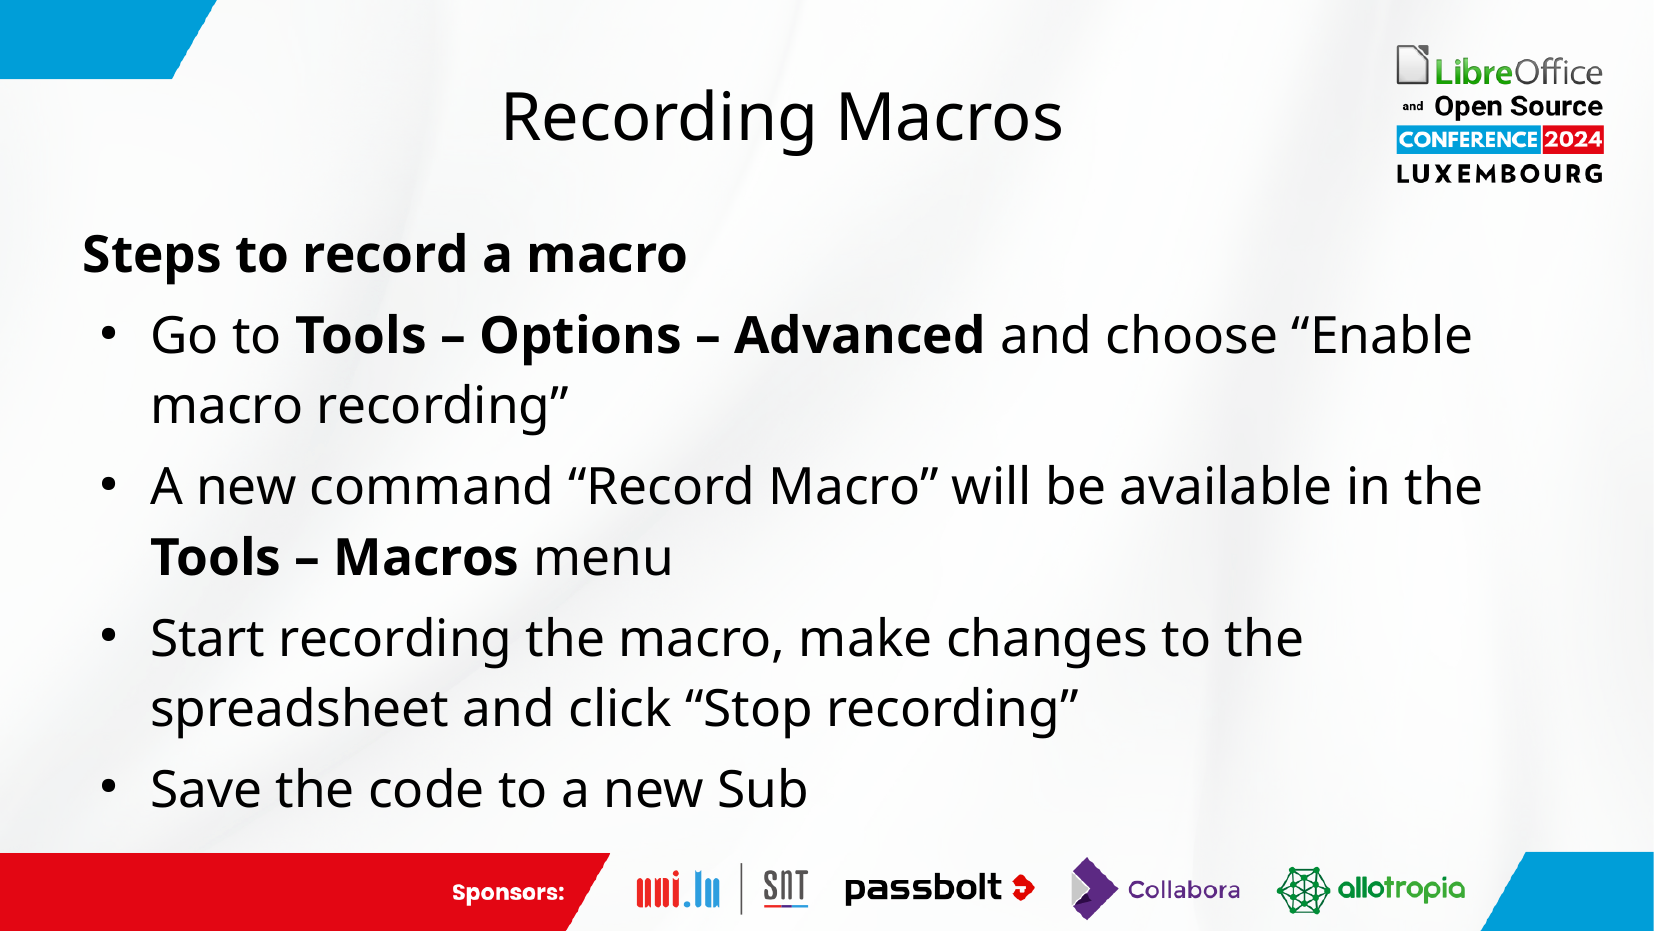

# Recording Macros
Steps to record a macro
Go to Tools – Options – Advanced and choose “Enable macro recording”
A new command “Record Macro” will be available in the Tools – Macros menu
Start recording the macro, make changes to the spreadsheet and click “Stop recording”
Save the code to a new Sub